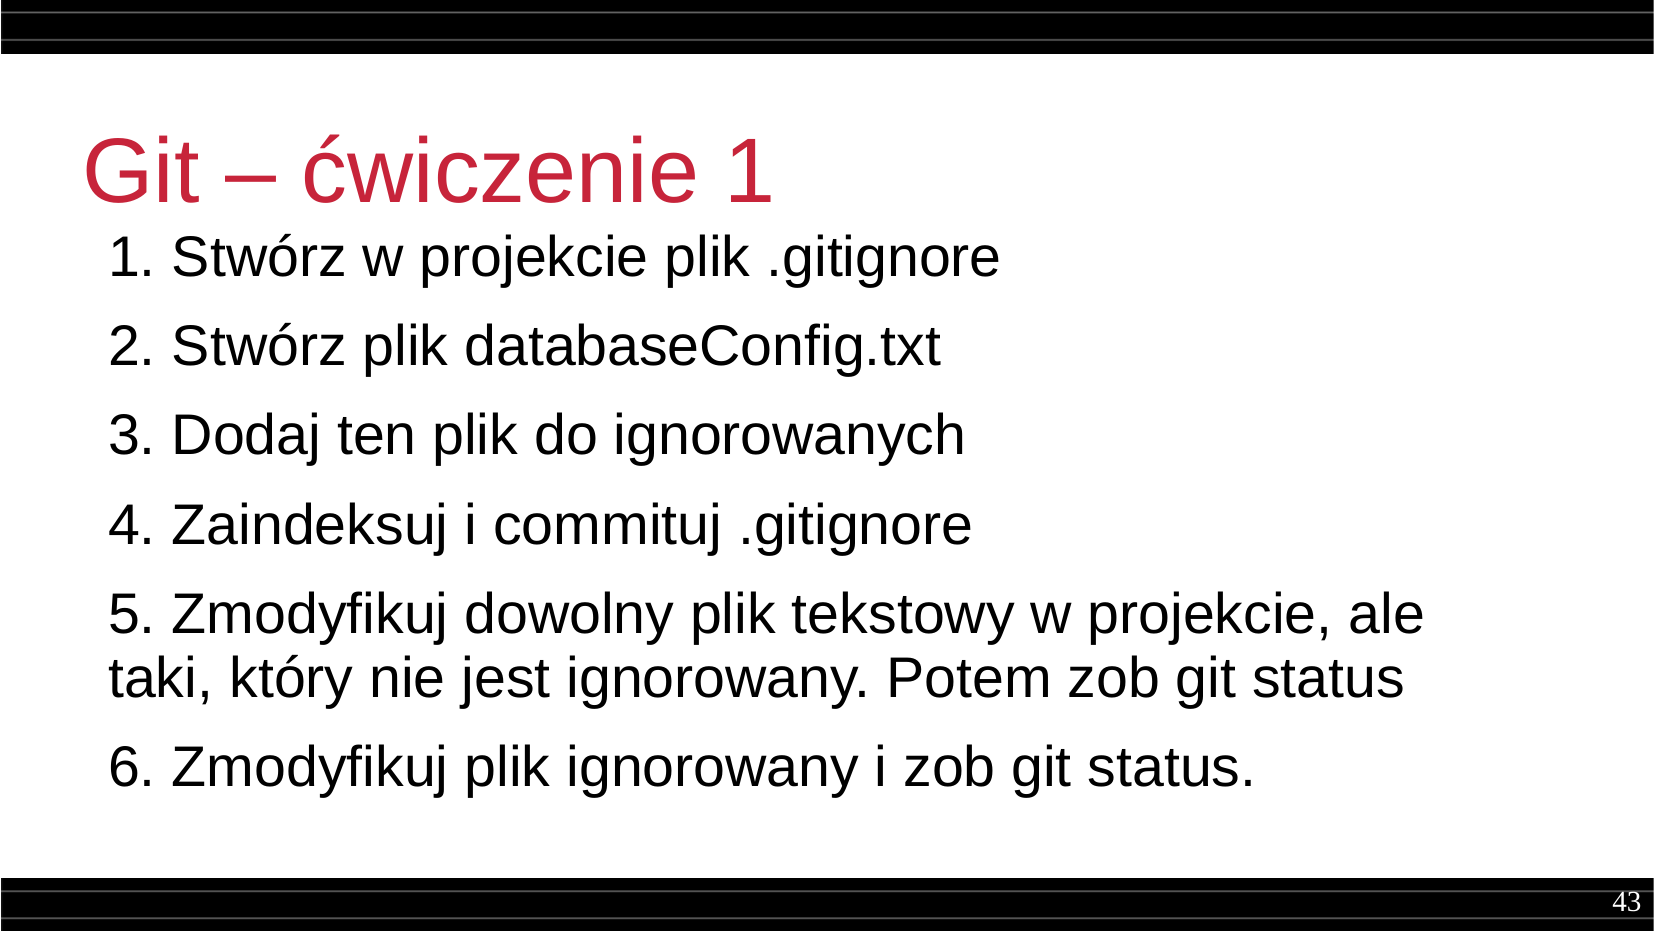

# Git – ćwiczenie 1
1. Stwórz w projekcie plik .gitignore
2. Stwórz plik databaseConfig.txt
3. Dodaj ten plik do ignorowanych
4. Zaindeksuj i commituj .gitignore
5. Zmodyfikuj dowolny plik tekstowy w projekcie, ale taki, który nie jest ignorowany. Potem zob git status
6. Zmodyfikuj plik ignorowany i zob git status.